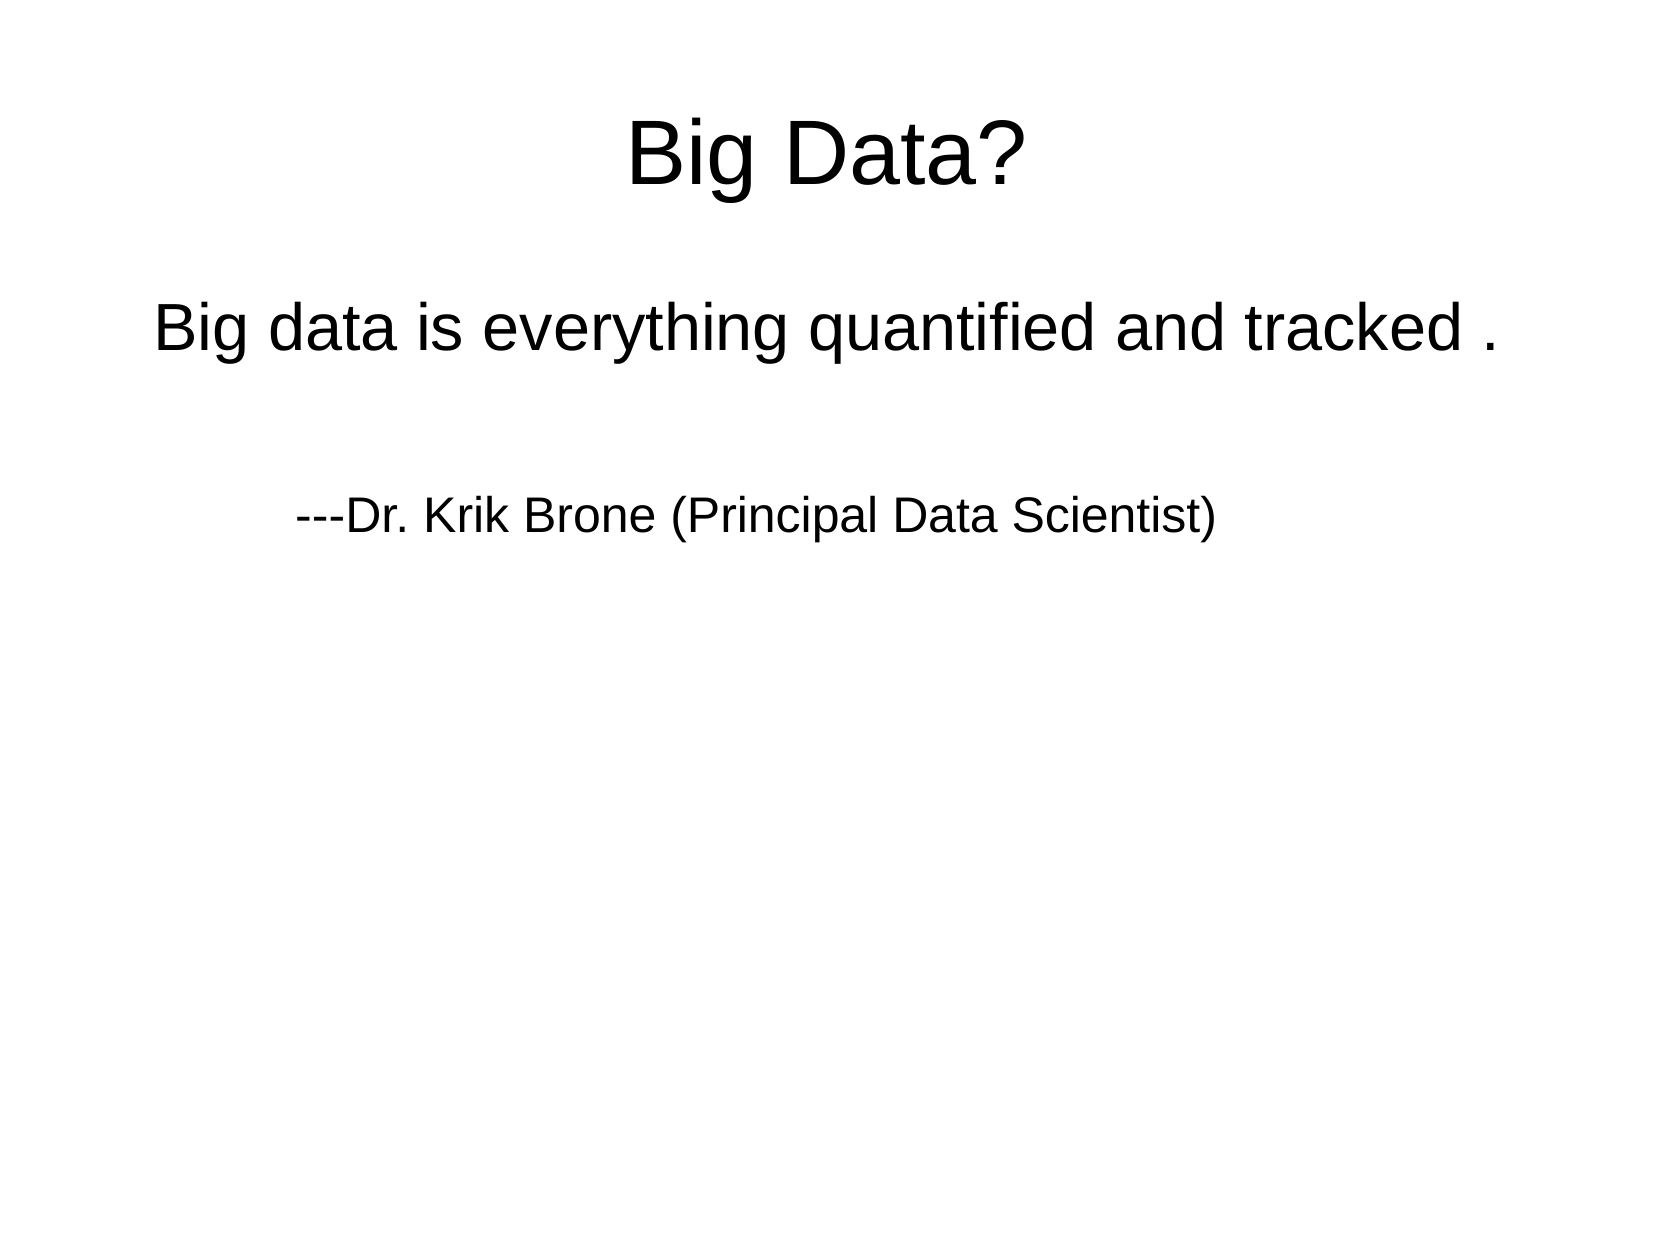

# Big Data?
Big data is everything quantified and tracked .
---Dr. Krik Brone (Principal Data Scientist)